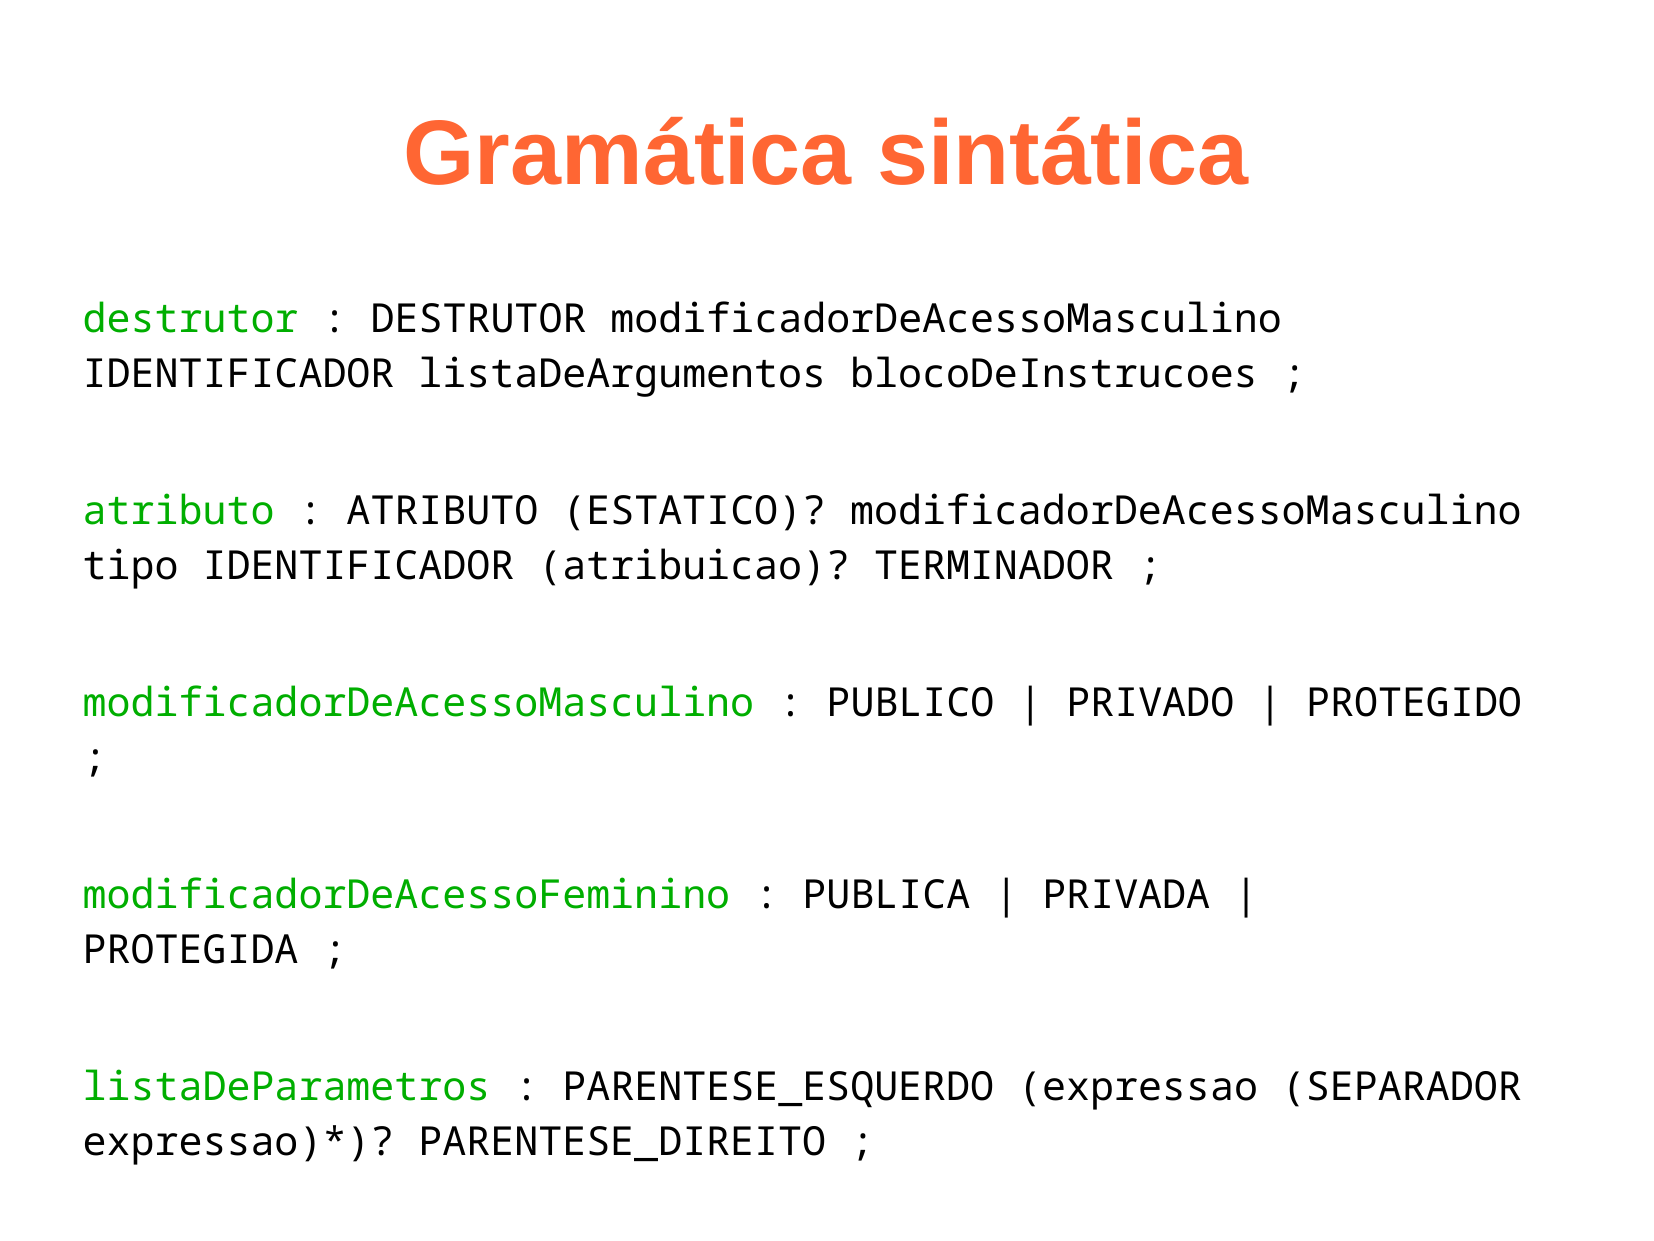

# Gramática sintática
destrutor : DESTRUTOR modificadorDeAcessoMasculino IDENTIFICADOR listaDeArgumentos blocoDeInstrucoes ;
atributo : ATRIBUTO (ESTATICO)? modificadorDeAcessoMasculino tipo IDENTIFICADOR (atribuicao)? TERMINADOR ;
modificadorDeAcessoMasculino : PUBLICO | PRIVADO | PROTEGIDO ;
modificadorDeAcessoFeminino : PUBLICA | PRIVADA | PROTEGIDA ;
listaDeParametros : PARENTESE_ESQUERDO (expressao (SEPARADOR expressao)*)? PARENTESE_DIREITO ;